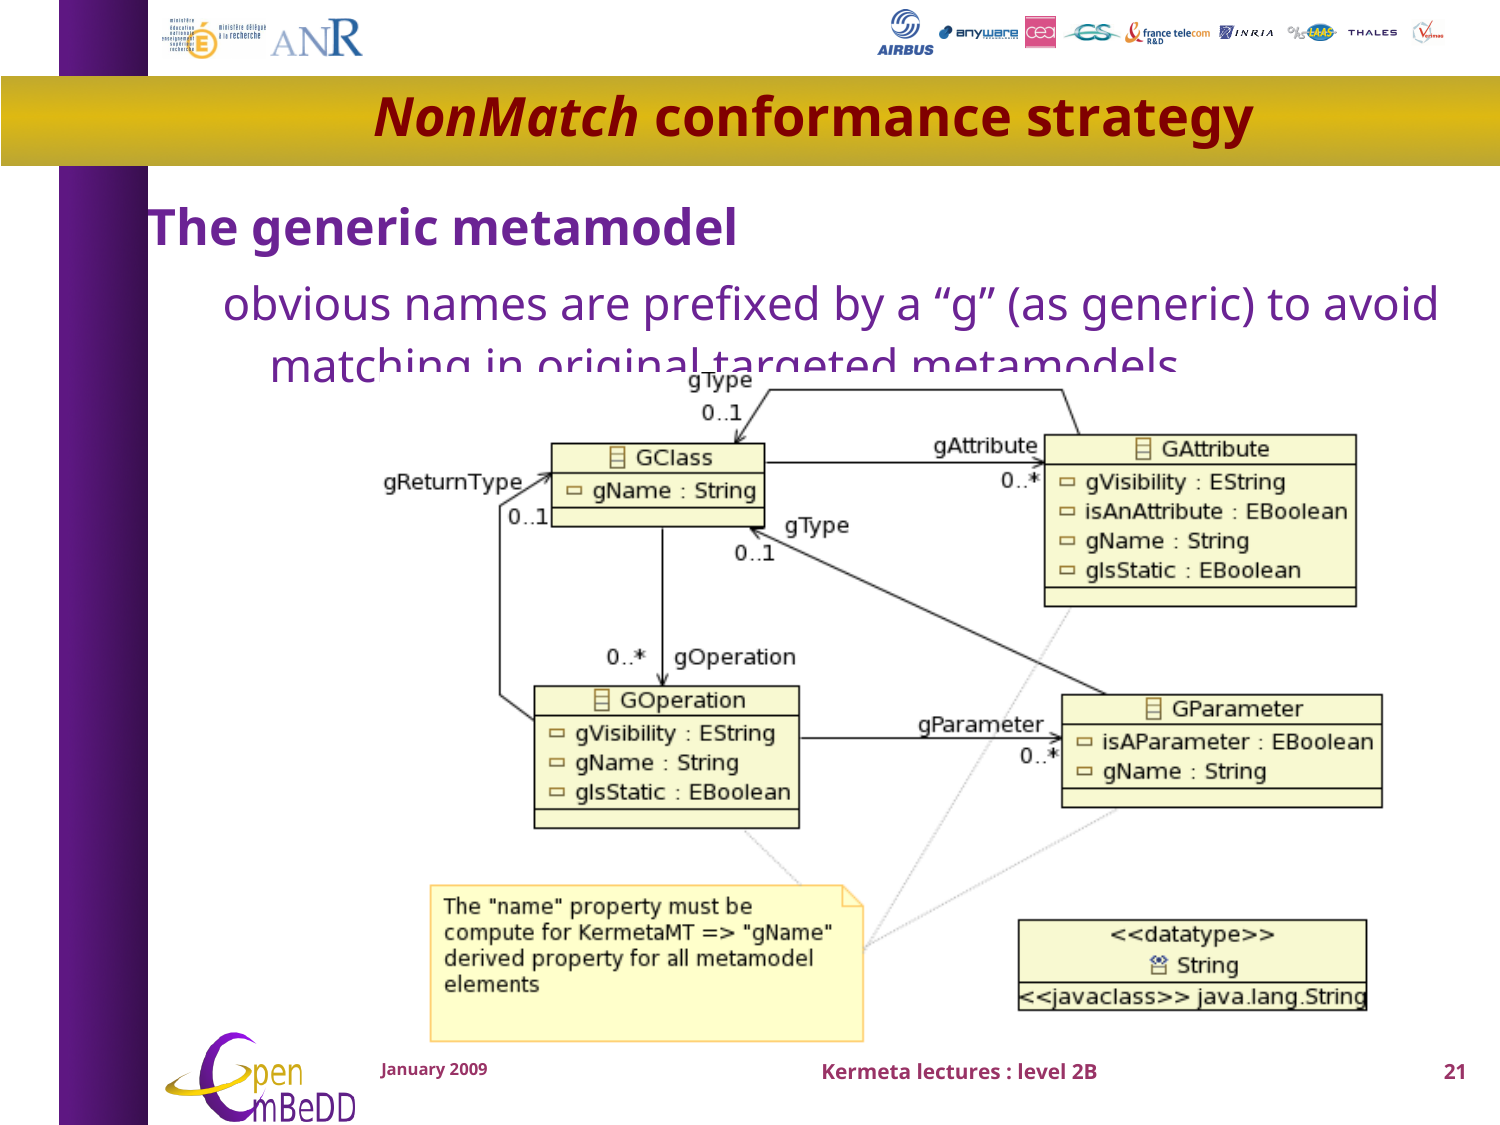

# NonMatch conformance strategy
The generic metamodel
obvious names are prefixed by a “g” (as generic) to avoid matching in original targeted metamodels
Pied de page
Pied de page fixe
21